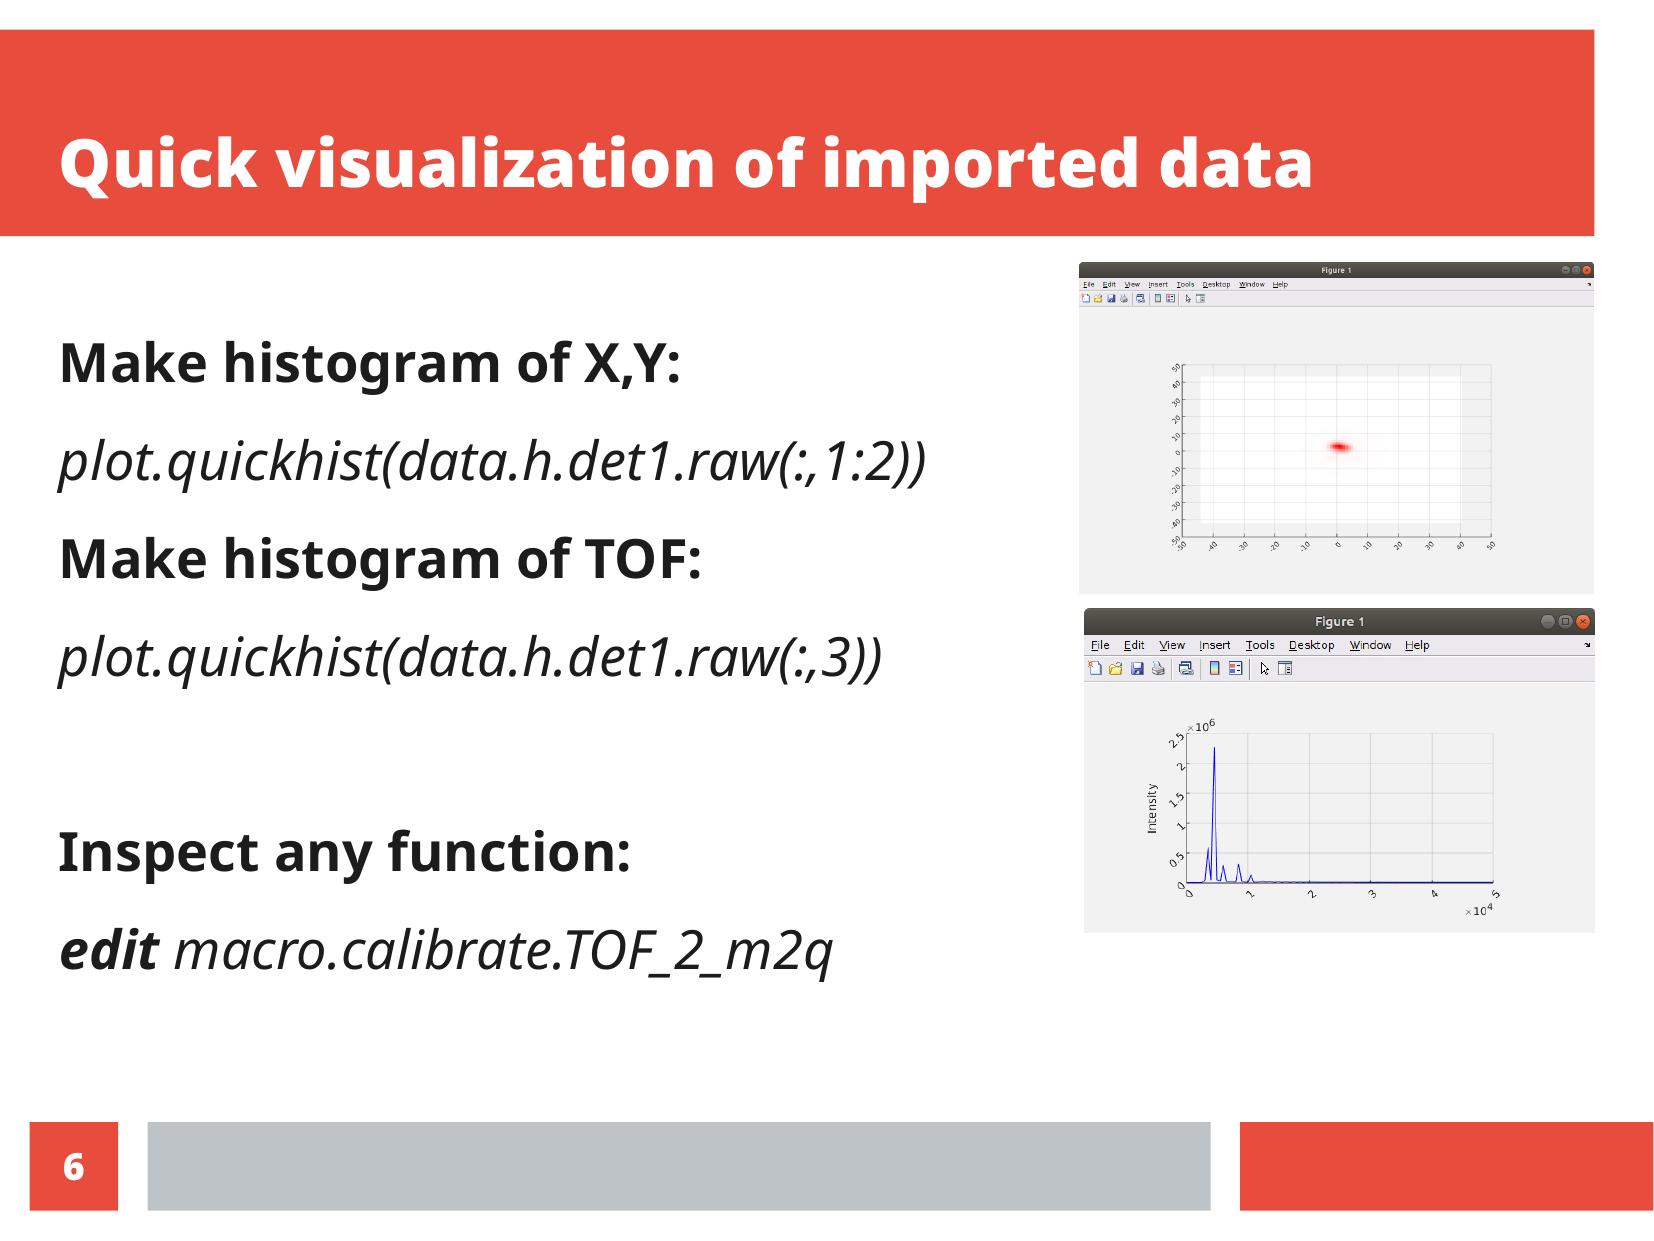

# Quick visualization of imported data
Make histogram of X,Y:
plot.quickhist(data.h.det1.raw(:,1:2))
Make histogram of TOF:
plot.quickhist(data.h.det1.raw(:,3))
Inspect any function:
edit macro.calibrate.TOF_2_m2q
6